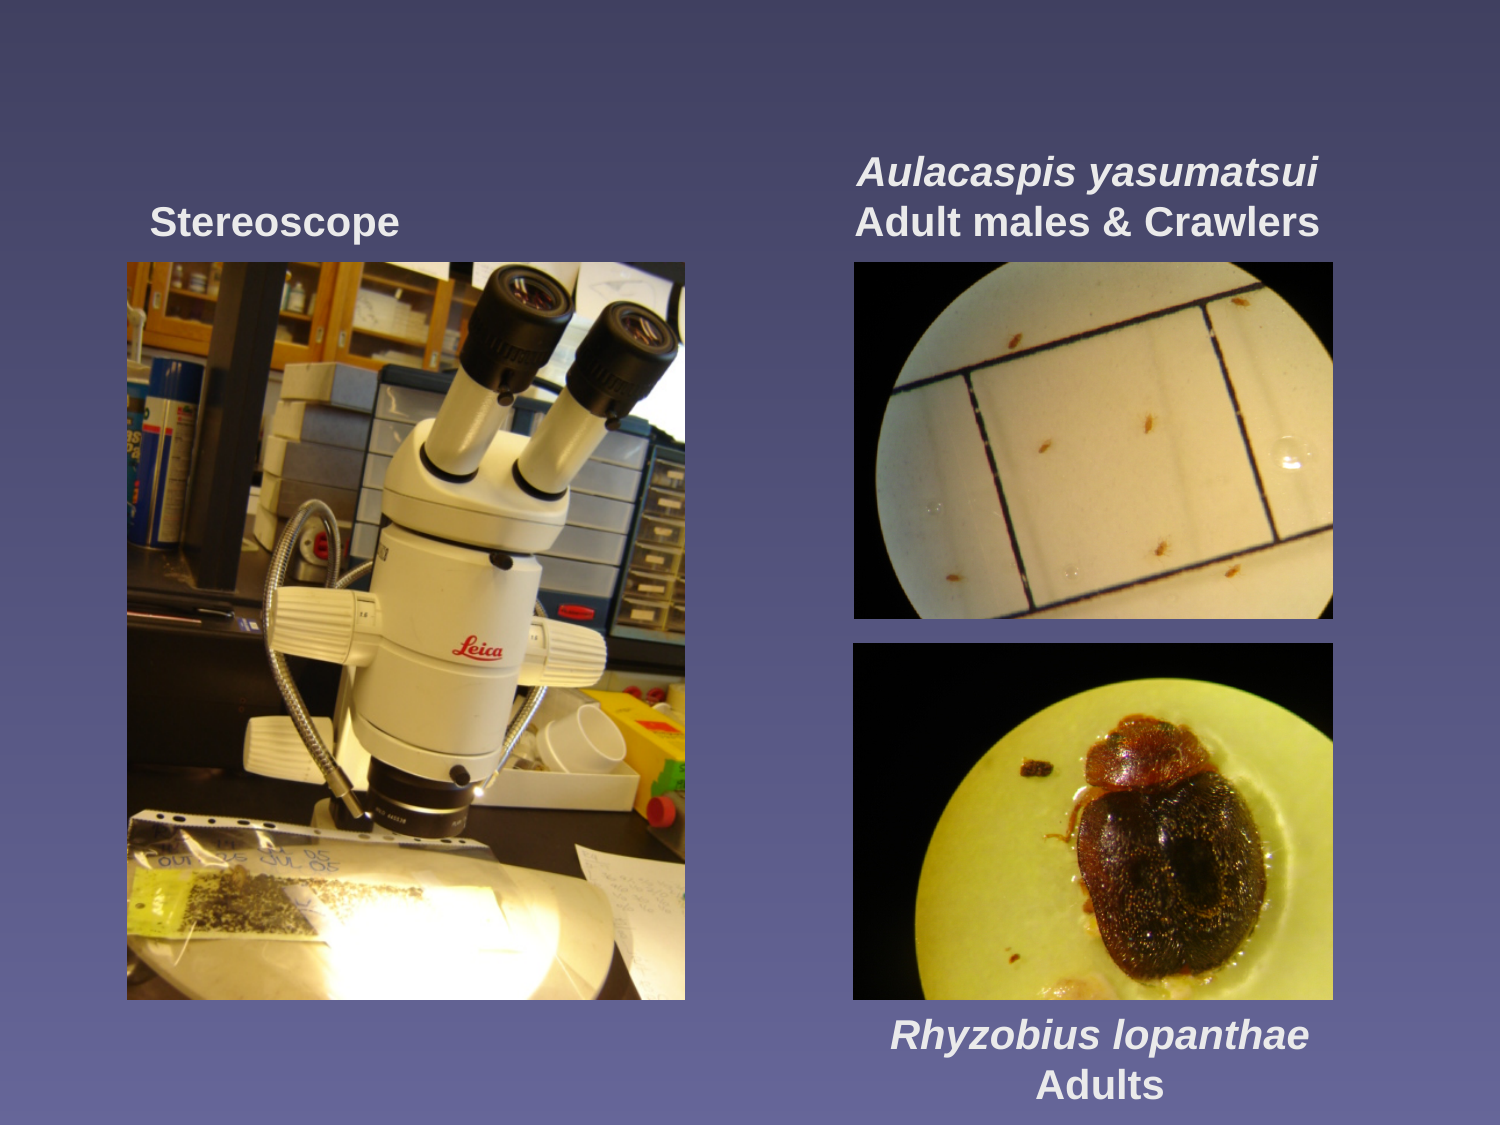

Aulacaspis yasumatsui
Adult males & Crawlers
Stereoscope
Rhyzobius lopanthae
Adults